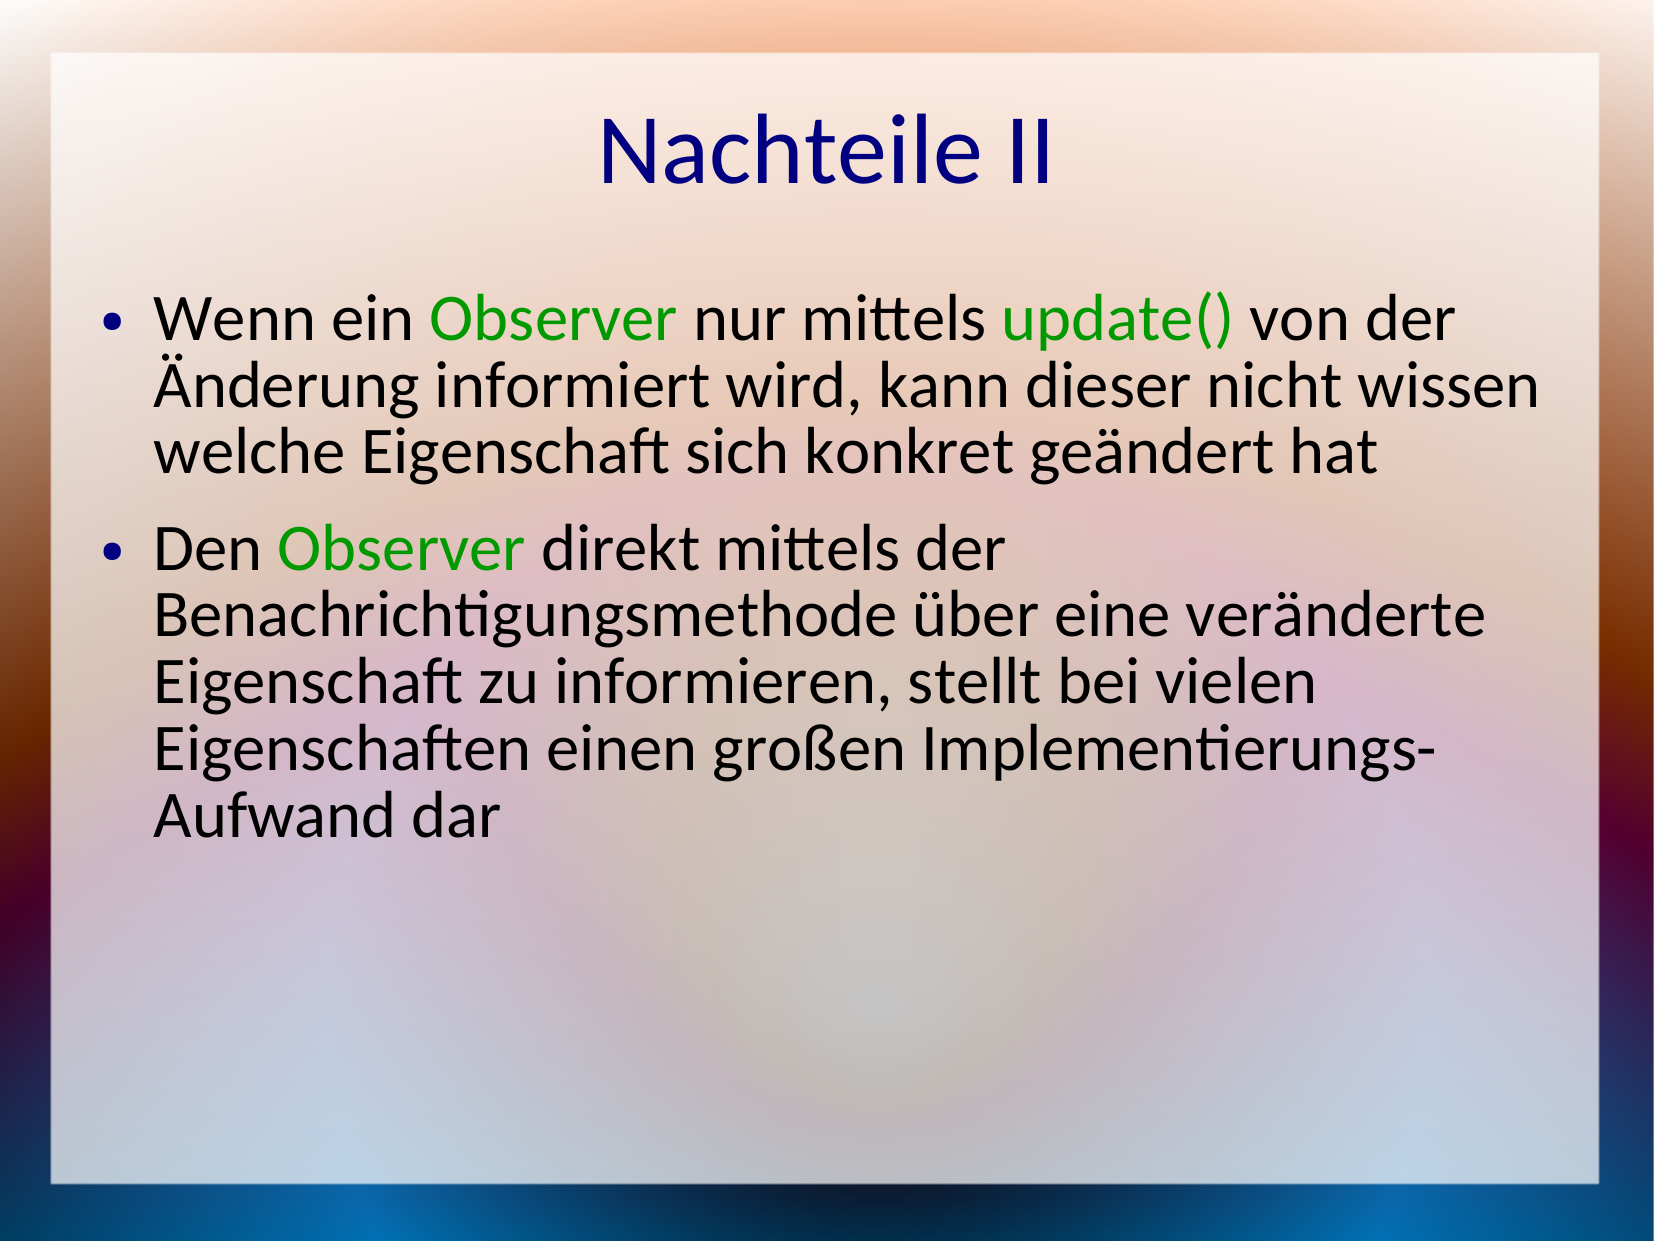

# Nachteile II
Wenn ein Observer nur mittels update() von der Änderung informiert wird, kann dieser nicht wissen welche Eigenschaft sich konkret geändert hat
Den Observer direkt mittels der Benachrichtigungsmethode über eine veränderte Eigenschaft zu informieren, stellt bei vielen Eigenschaften einen großen Implementierungs-Aufwand dar